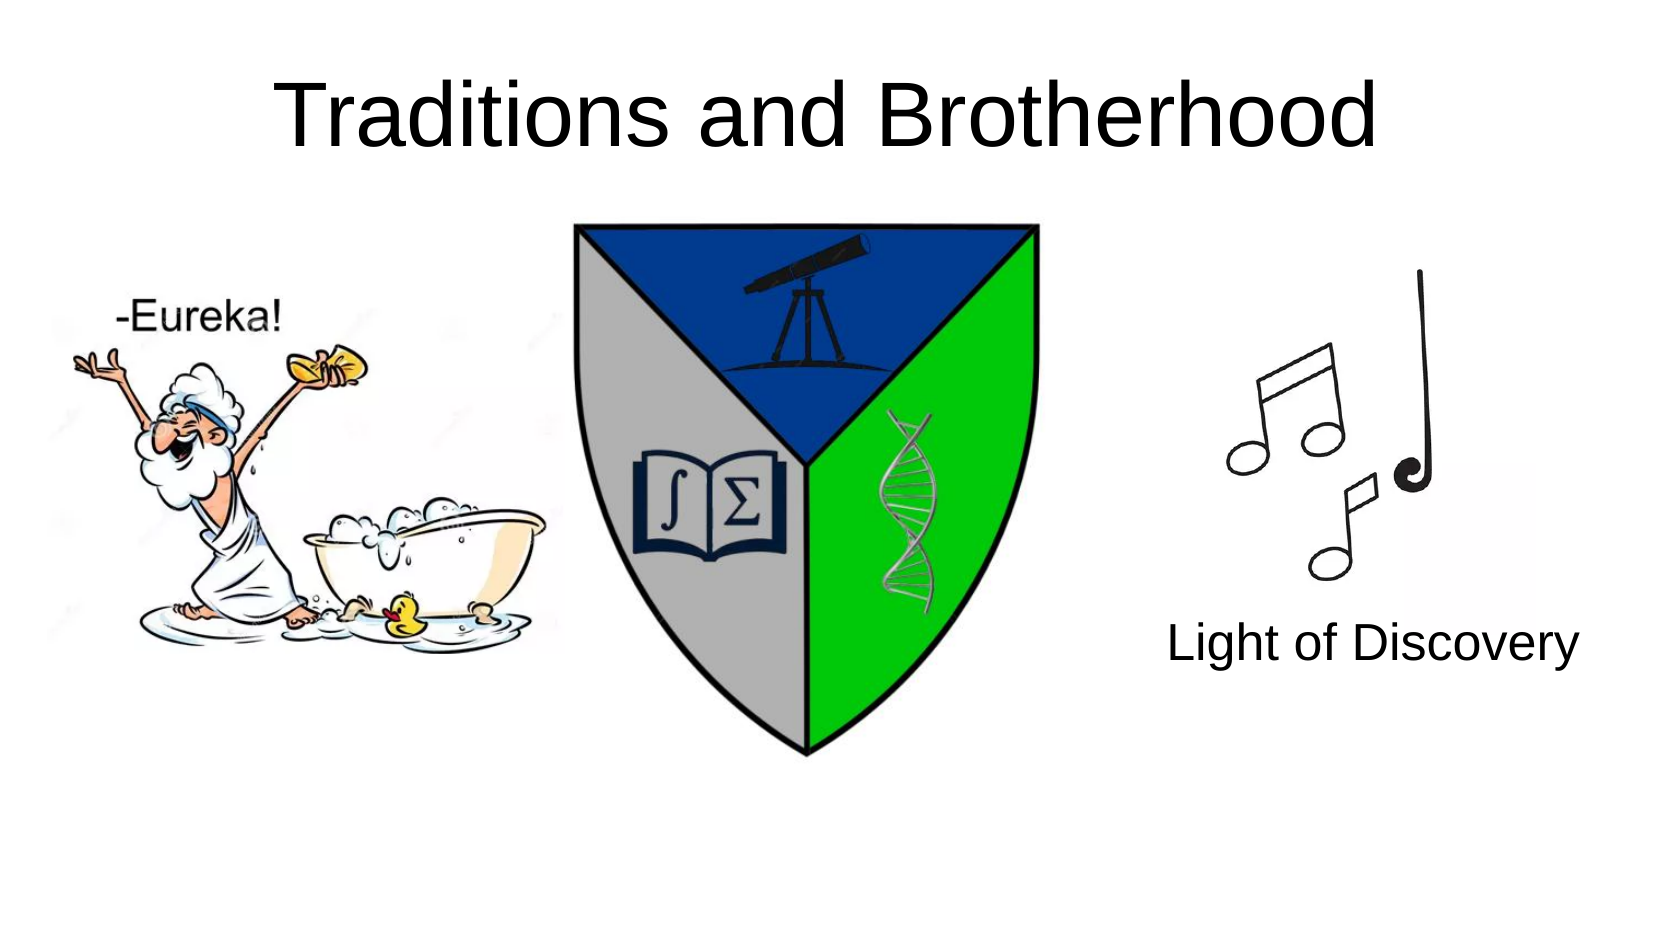

# Traditions and Brotherhood
Light of Discovery